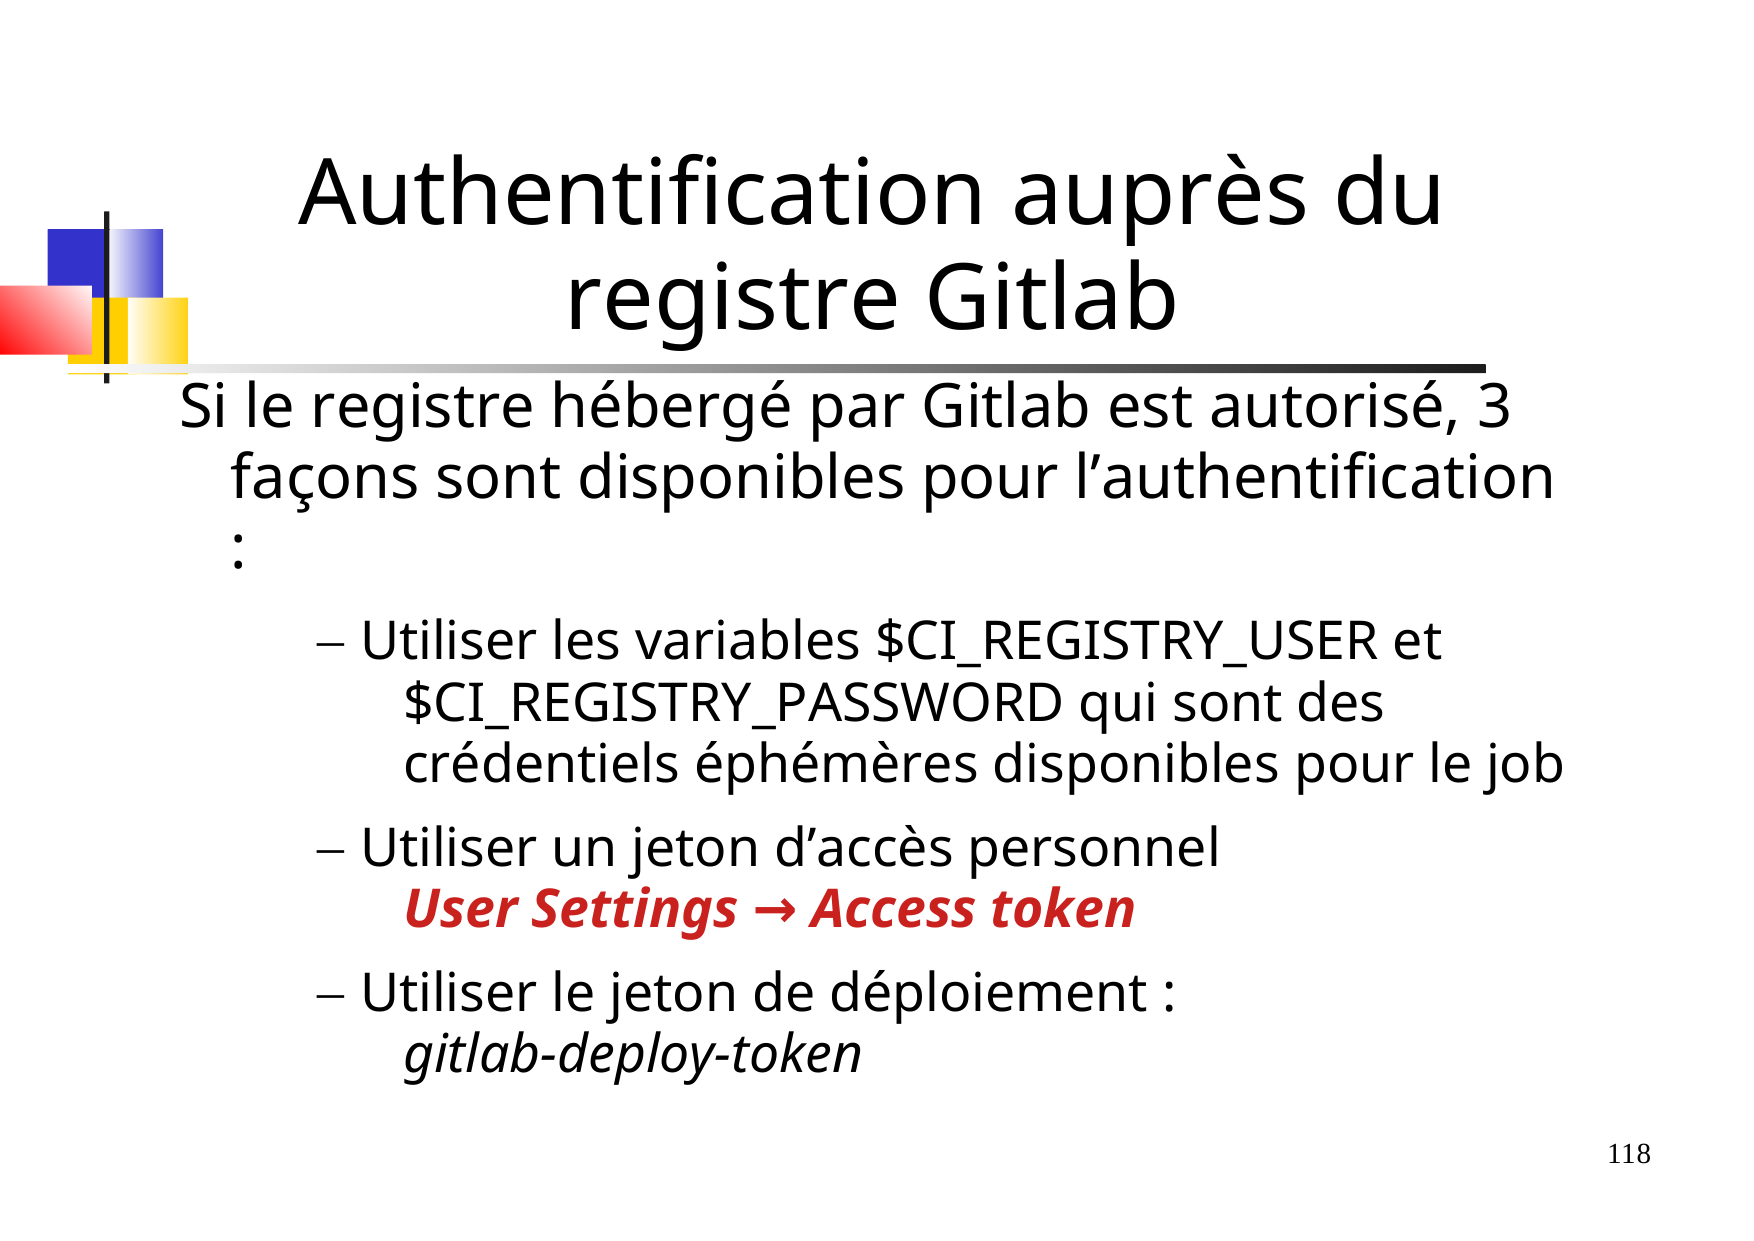

# Authentification auprès du registre Gitlab
Si le registre hébergé par Gitlab est autorisé, 3 façons sont disponibles pour l’authentification :
Utiliser les variables $CI_REGISTRY_USER et $CI_REGISTRY_PASSWORD qui sont des crédentiels éphémères disponibles pour le job
Utiliser un jeton d’accès personnel
User Settings → Access token
Utiliser le jeton de déploiement :
gitlab-deploy-token